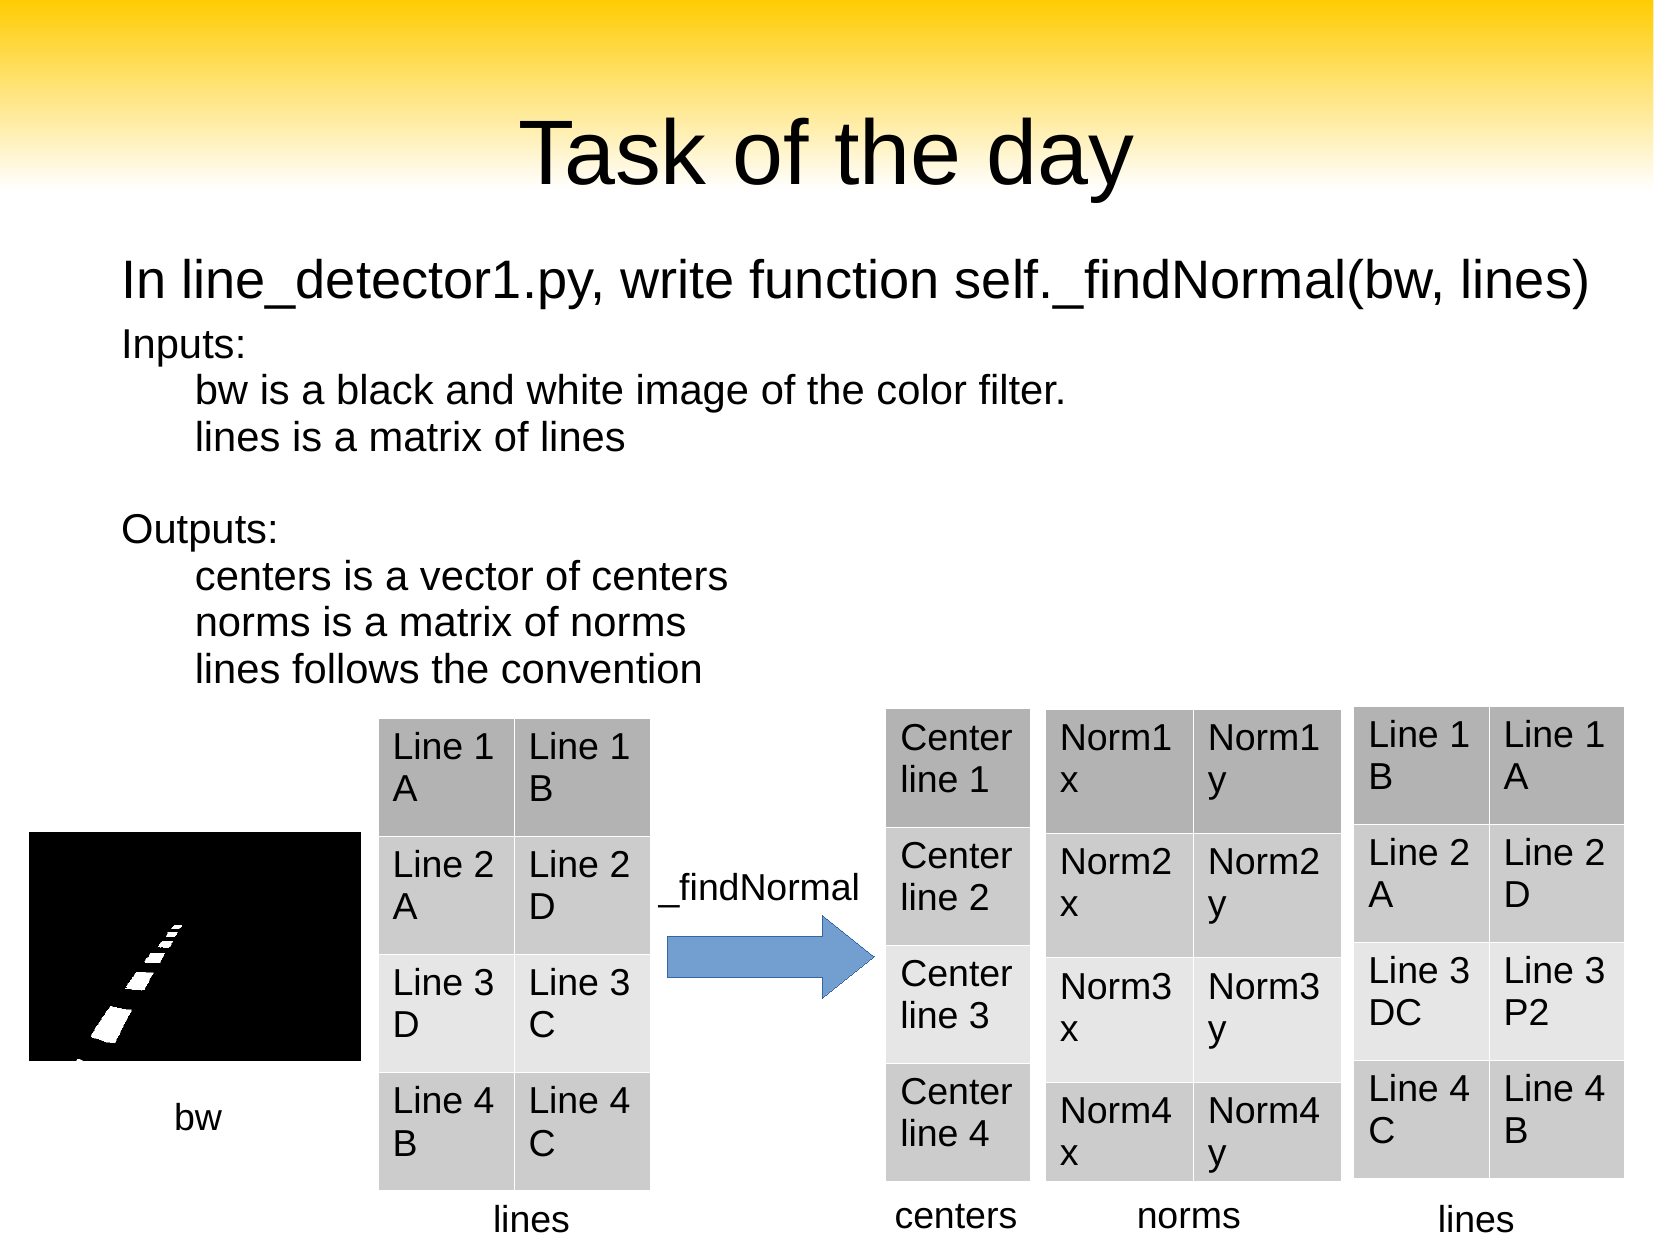

# Task of the day
In line_detector1.py, write function self._findNormal(bw, lines)
Inputs:
	bw is a black and white image of the color filter.
	lines is a matrix of lines
Outputs:
	centers is a vector of centers
	norms is a matrix of norms
	lines follows the convention
| Line 1 B | Line 1 A |
| --- | --- |
| Line 2 A | Line 2 D |
| Line 3 DC | Line 3 P2 |
| Line 4 C | Line 4 B |
| Center line 1 |
| --- |
| Center line 2 |
| Center line 3 |
| Center line 4 |
| Norm1 x | Norm1 y |
| --- | --- |
| Norm2 x | Norm2 y |
| Norm3 x | Norm3 y |
| Norm4 x | Norm4 y |
| Line 1 A | Line 1 B |
| --- | --- |
| Line 2 A | Line 2 D |
| Line 3 D | Line 3 C |
| Line 4 B | Line 4 C |
_findNormal
bw
centers
norms
lines
lines